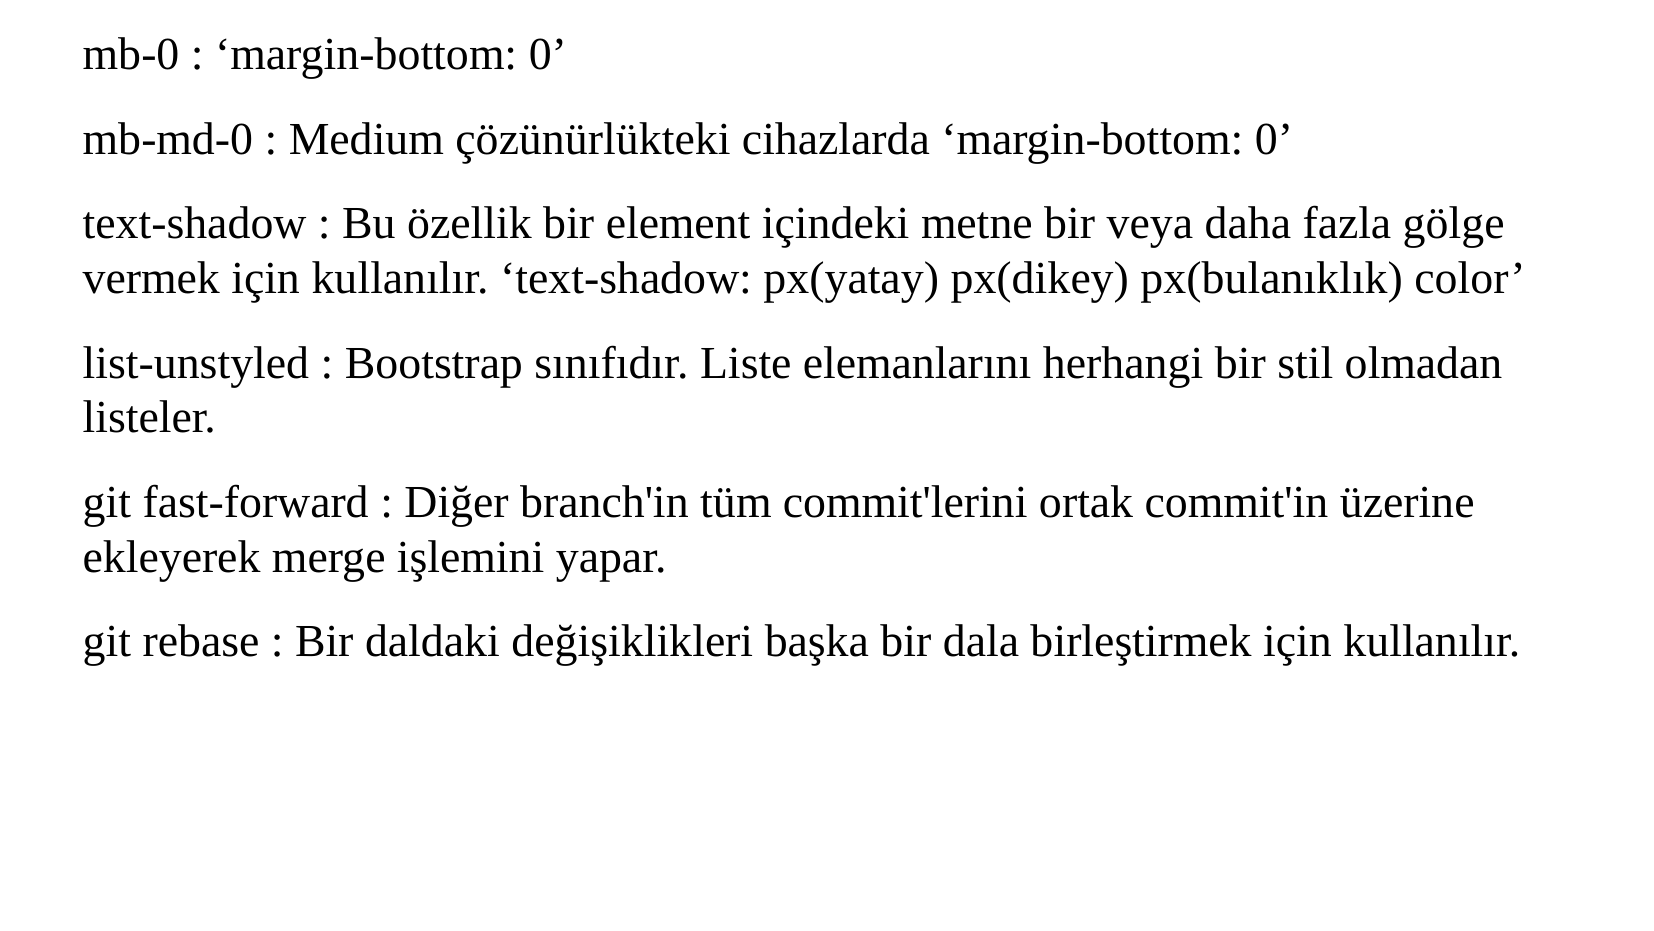

# mb-0 : ‘margin-bottom: 0’
mb-md-0 : Medium çözünürlükteki cihazlarda ‘margin-bottom: 0’
text-shadow : Bu özellik bir element içindeki metne bir veya daha fazla gölge vermek için kullanılır. ‘text-shadow: px(yatay) px(dikey) px(bulanıklık) color’
list-unstyled : Bootstrap sınıfıdır. Liste elemanlarını herhangi bir stil olmadan listeler.
git fast-forward : Diğer branch'in tüm commit'lerini ortak commit'in üzerine ekleyerek merge işlemini yapar.
git rebase : Bir daldaki değişiklikleri başka bir dala birleştirmek için kullanılır.